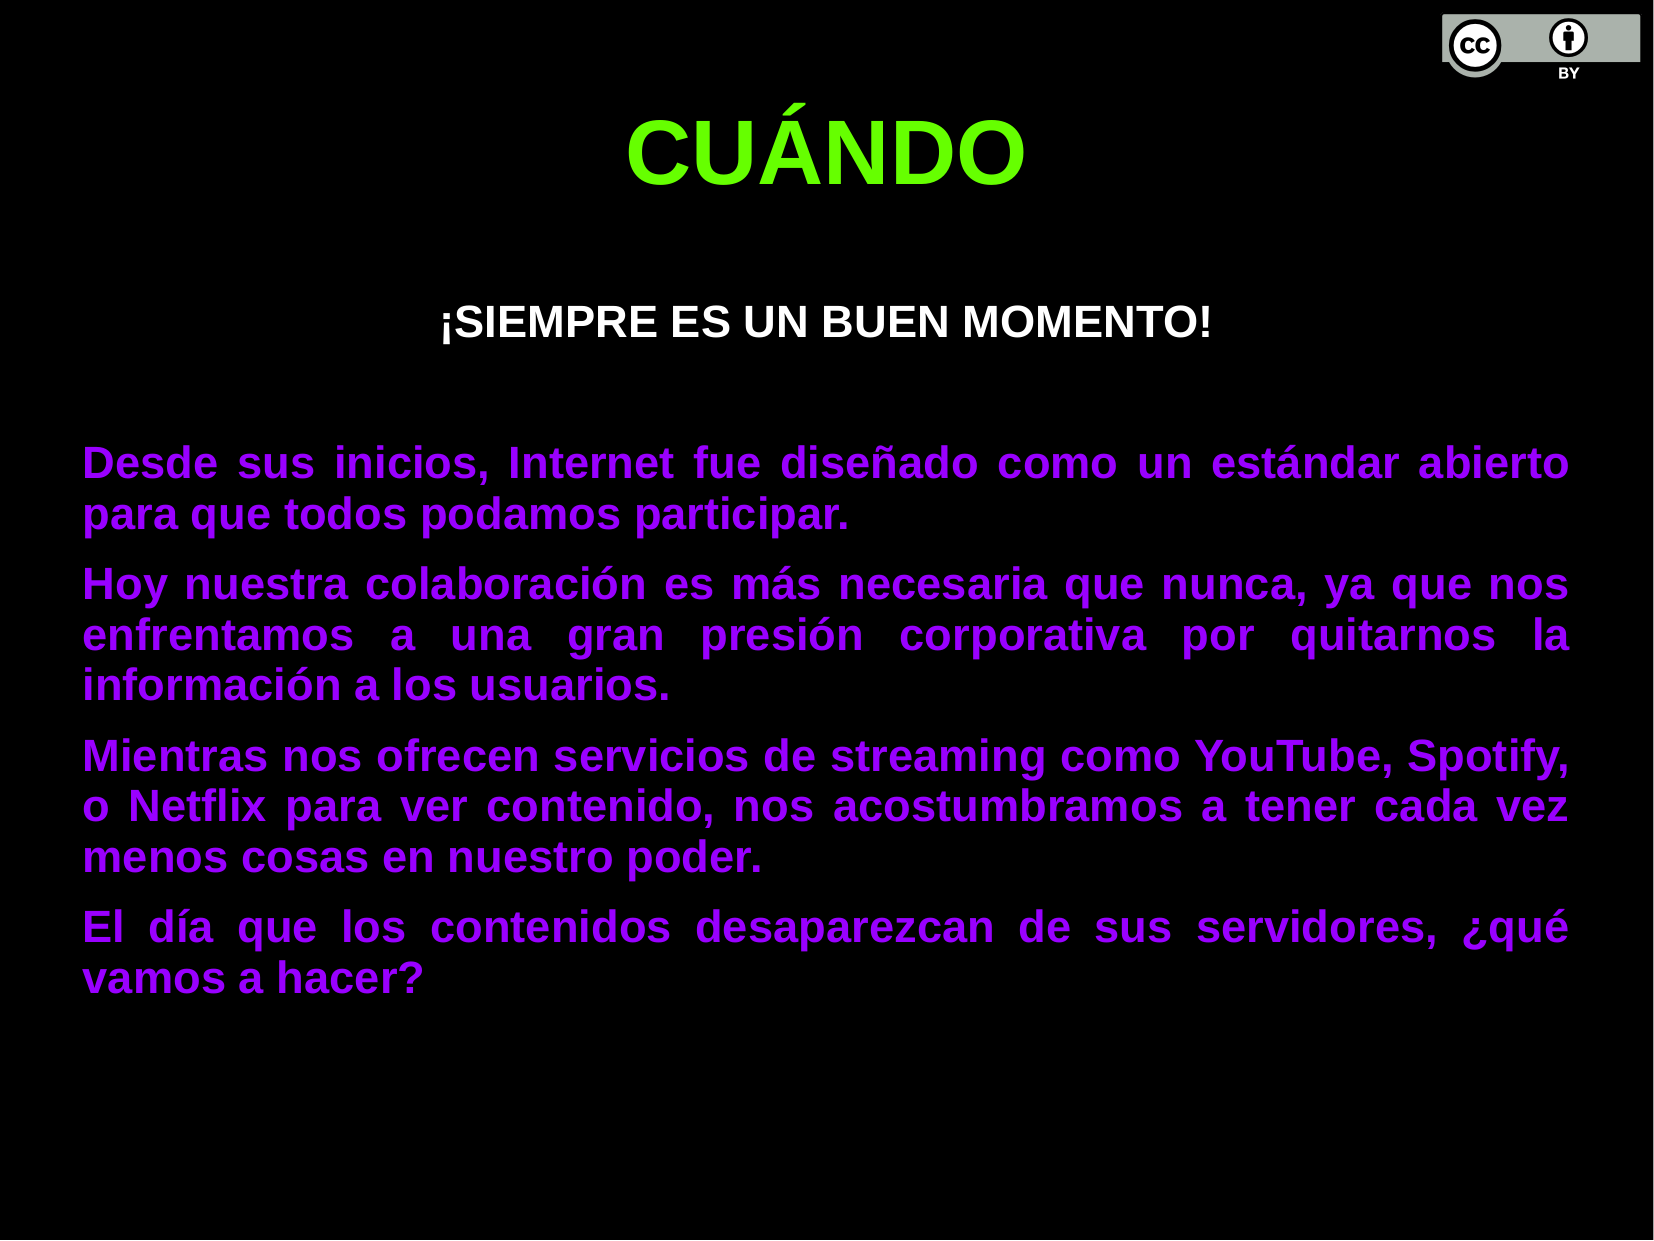

# CUÁNDO
¡SIEMPRE ES UN BUEN MOMENTO!
Desde sus inicios, Internet fue diseñado como un estándar abierto para que todos podamos participar.
Hoy nuestra colaboración es más necesaria que nunca, ya que nos enfrentamos a una gran presión corporativa por quitarnos la información a los usuarios.
Mientras nos ofrecen servicios de streaming como YouTube, Spotify, o Netflix para ver contenido, nos acostumbramos a tener cada vez menos cosas en nuestro poder.
El día que los contenidos desaparezcan de sus servidores, ¿qué vamos a hacer?